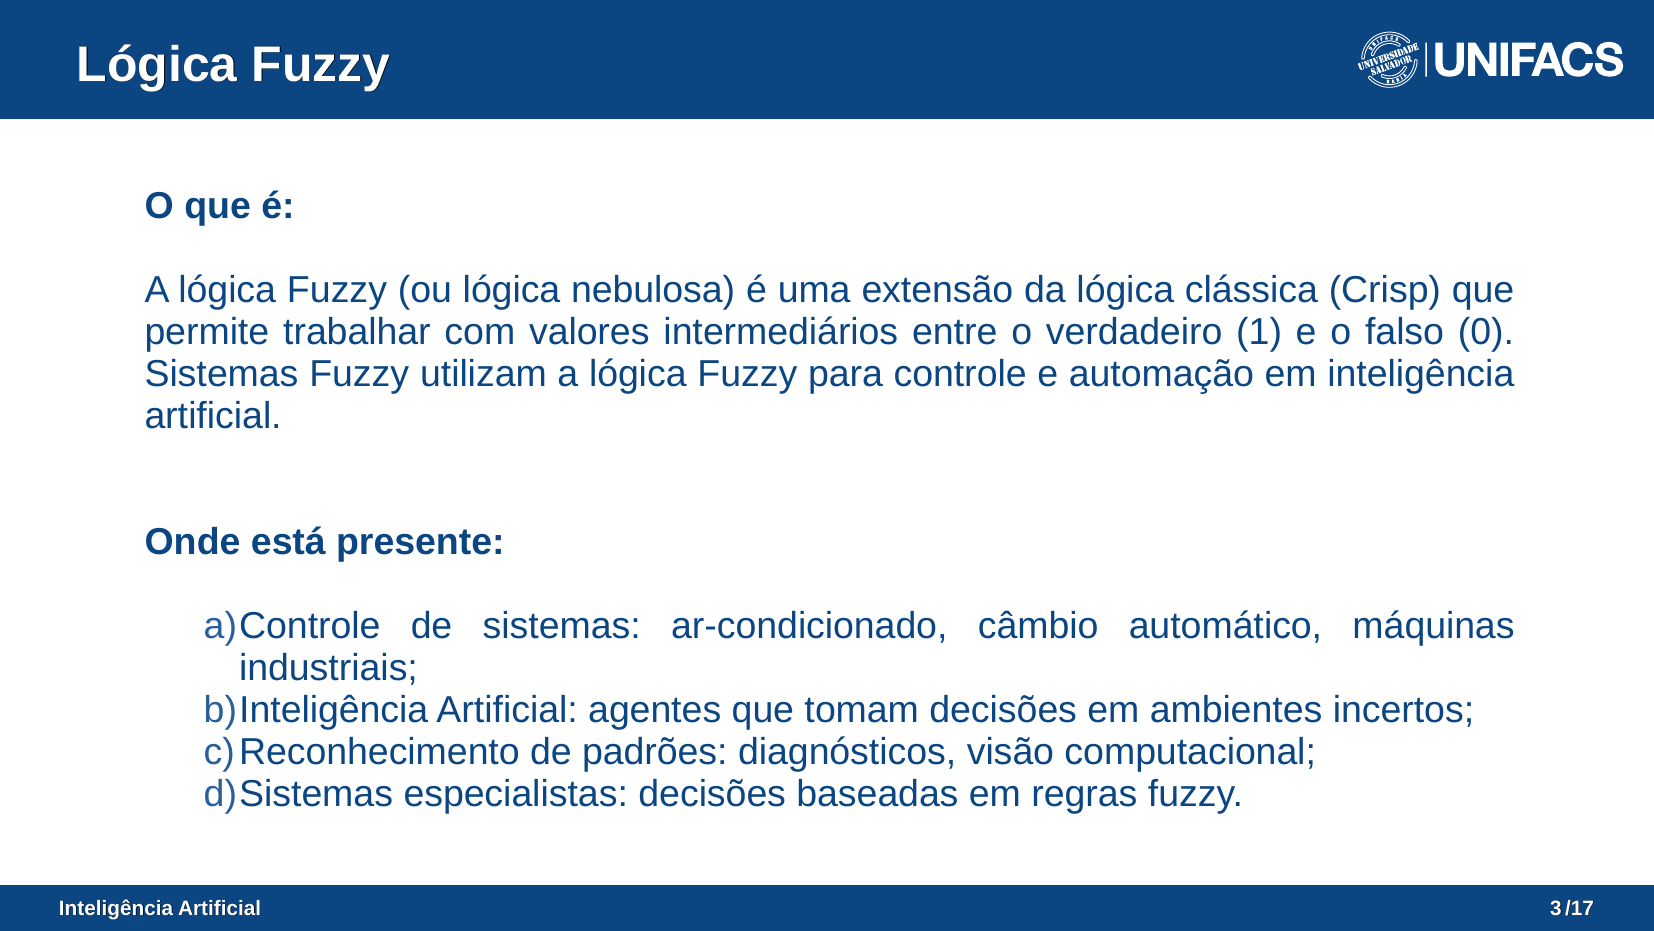

Lógica Fuzzy
O que é:
A lógica Fuzzy (ou lógica nebulosa) é uma extensão da lógica clássica (Crisp) que permite trabalhar com valores intermediários entre o verdadeiro (1) e o falso (0). Sistemas Fuzzy utilizam a lógica Fuzzy para controle e automação em inteligência artificial.
Onde está presente:
Controle de sistemas: ar-condicionado, câmbio automático, máquinas industriais;
Inteligência Artificial: agentes que tomam decisões em ambientes incertos;
Reconhecimento de padrões: diagnósticos, visão computacional;
Sistemas especialistas: decisões baseadas em regras fuzzy.